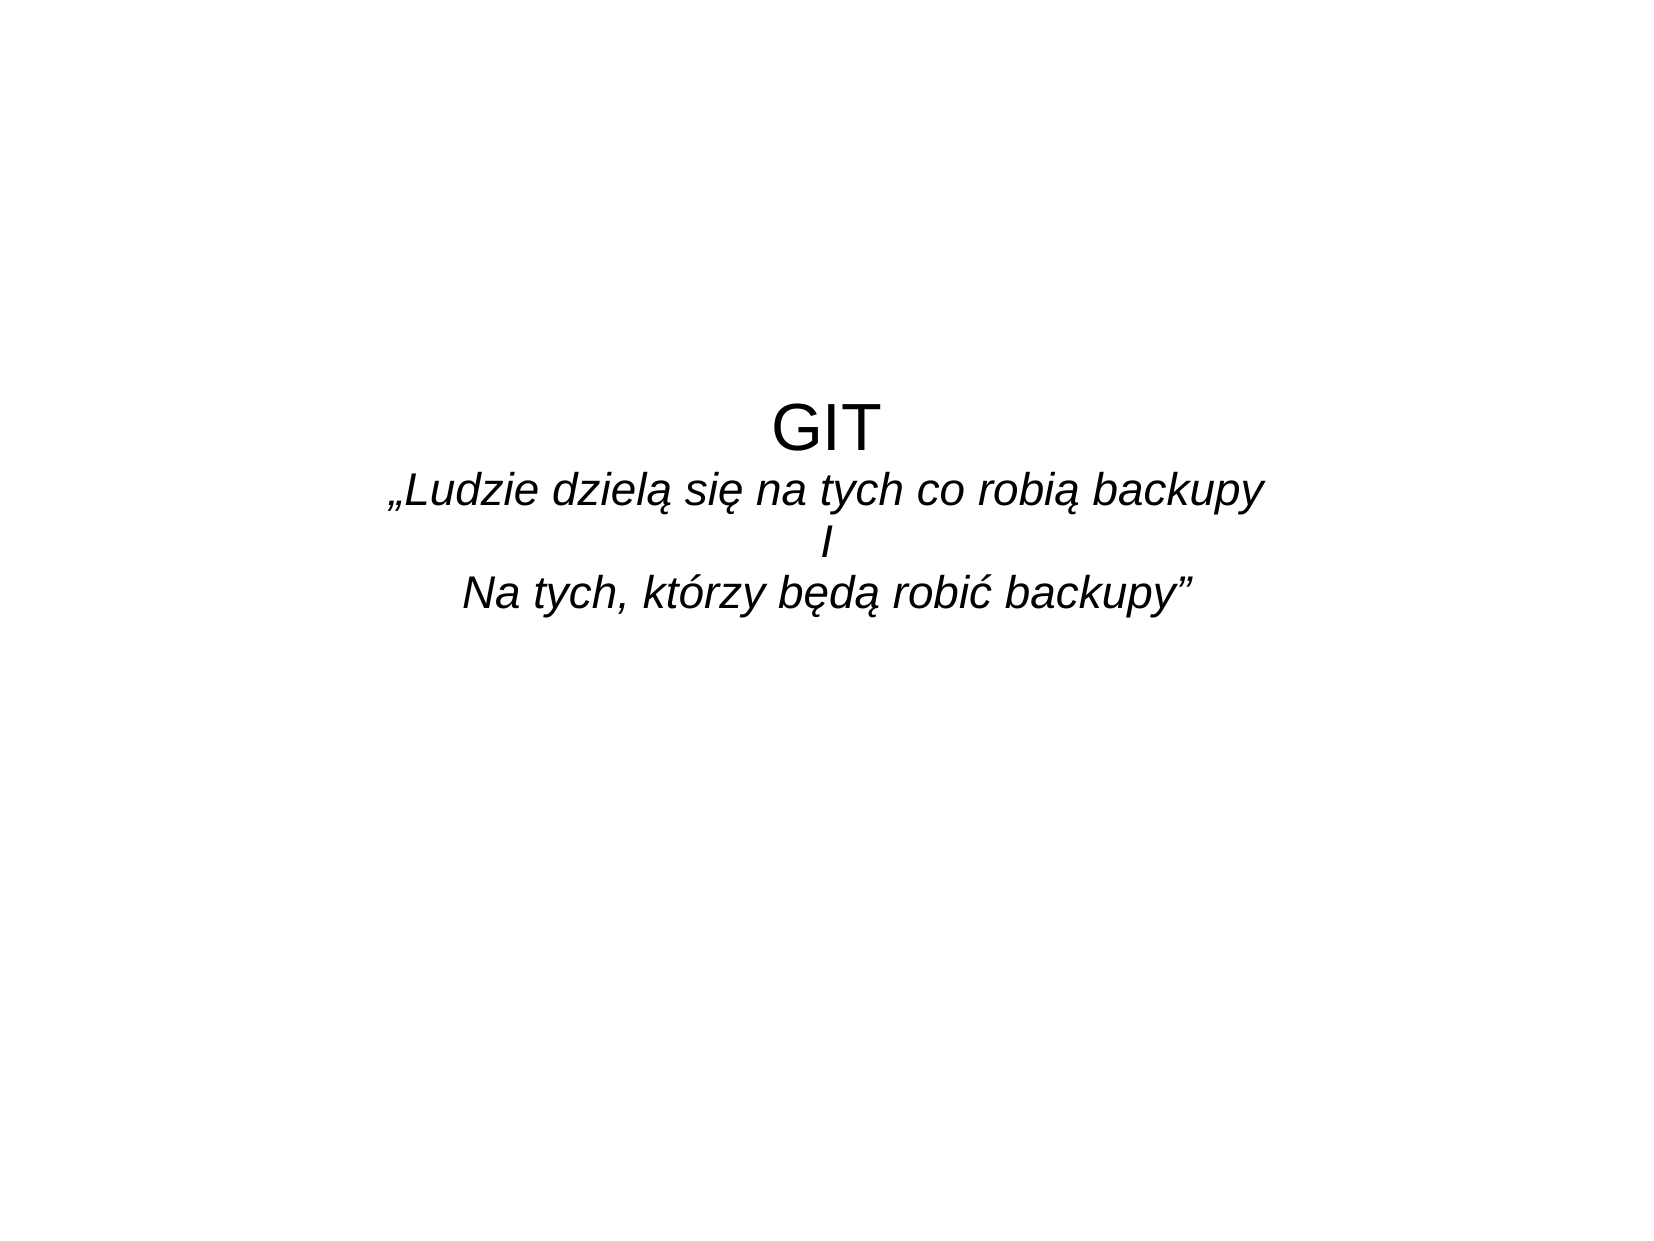

# GIT
„Ludzie dzielą się na tych co robią backupy
I
Na tych, którzy będą robić backupy”